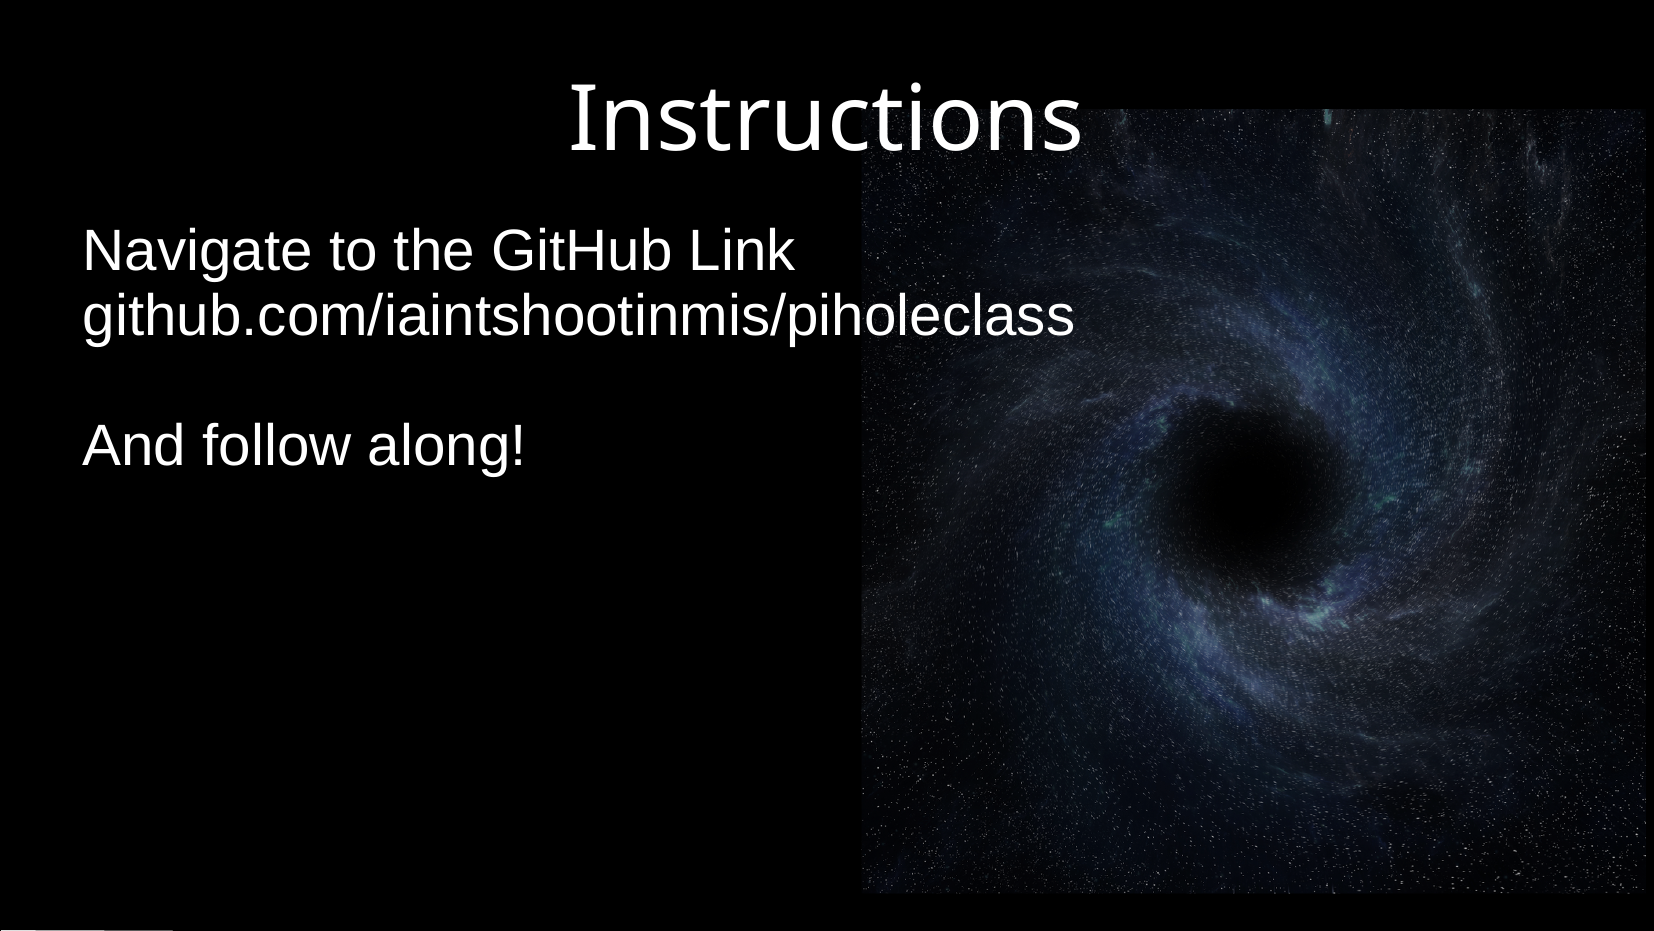

# Instructions
Navigate to the GitHub Link
github.com/iaintshootinmis/piholeclass
And follow along!